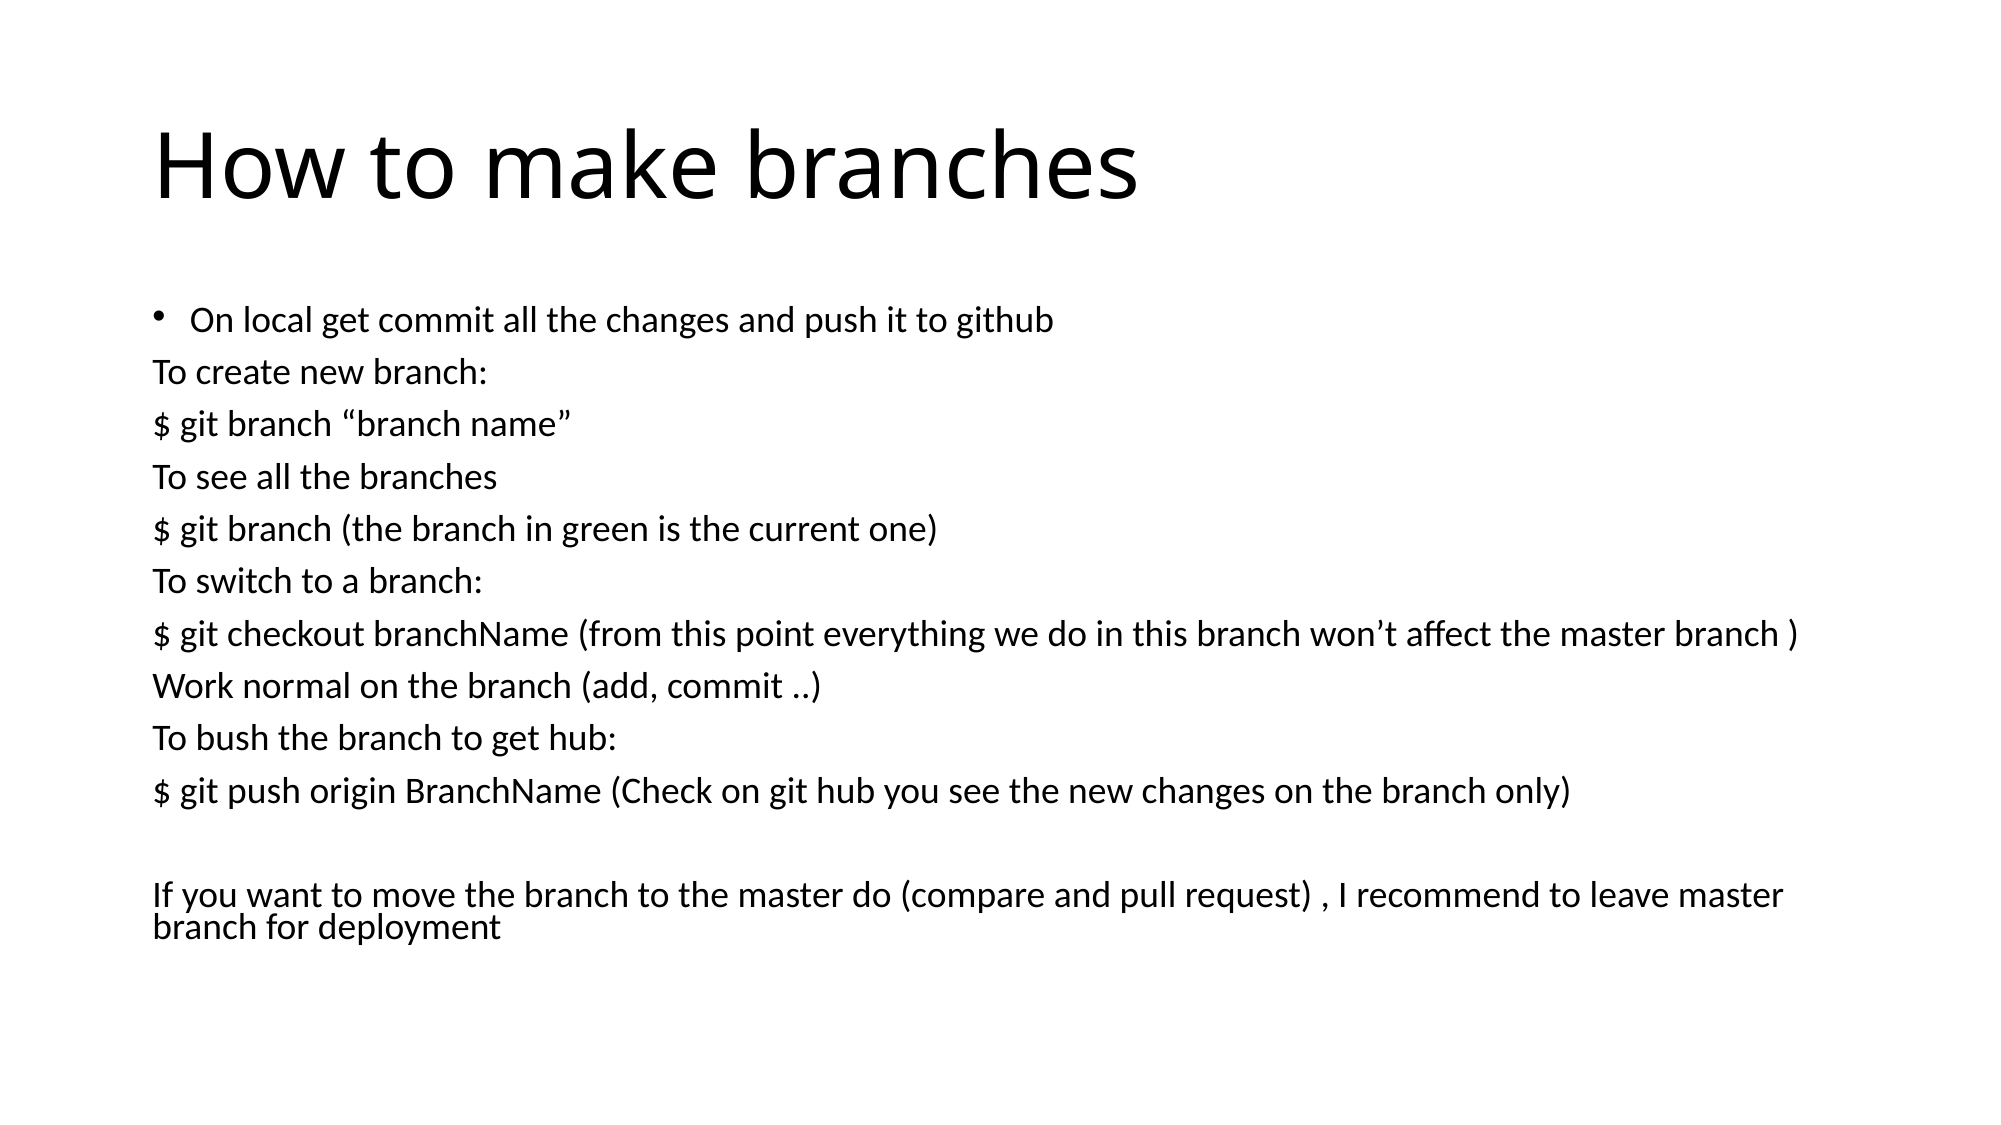

# How to make branches
On local get commit all the changes and push it to github
To create new branch:
$ git branch “branch name”
To see all the branches
$ git branch (the branch in green is the current one)
To switch to a branch:
$ git checkout branchName (from this point everything we do in this branch won’t affect the master branch )
Work normal on the branch (add, commit ..)
To bush the branch to get hub:
$ git push origin BranchName (Check on git hub you see the new changes on the branch only)
If you want to move the branch to the master do (compare and pull request) , I recommend to leave master branch for deployment